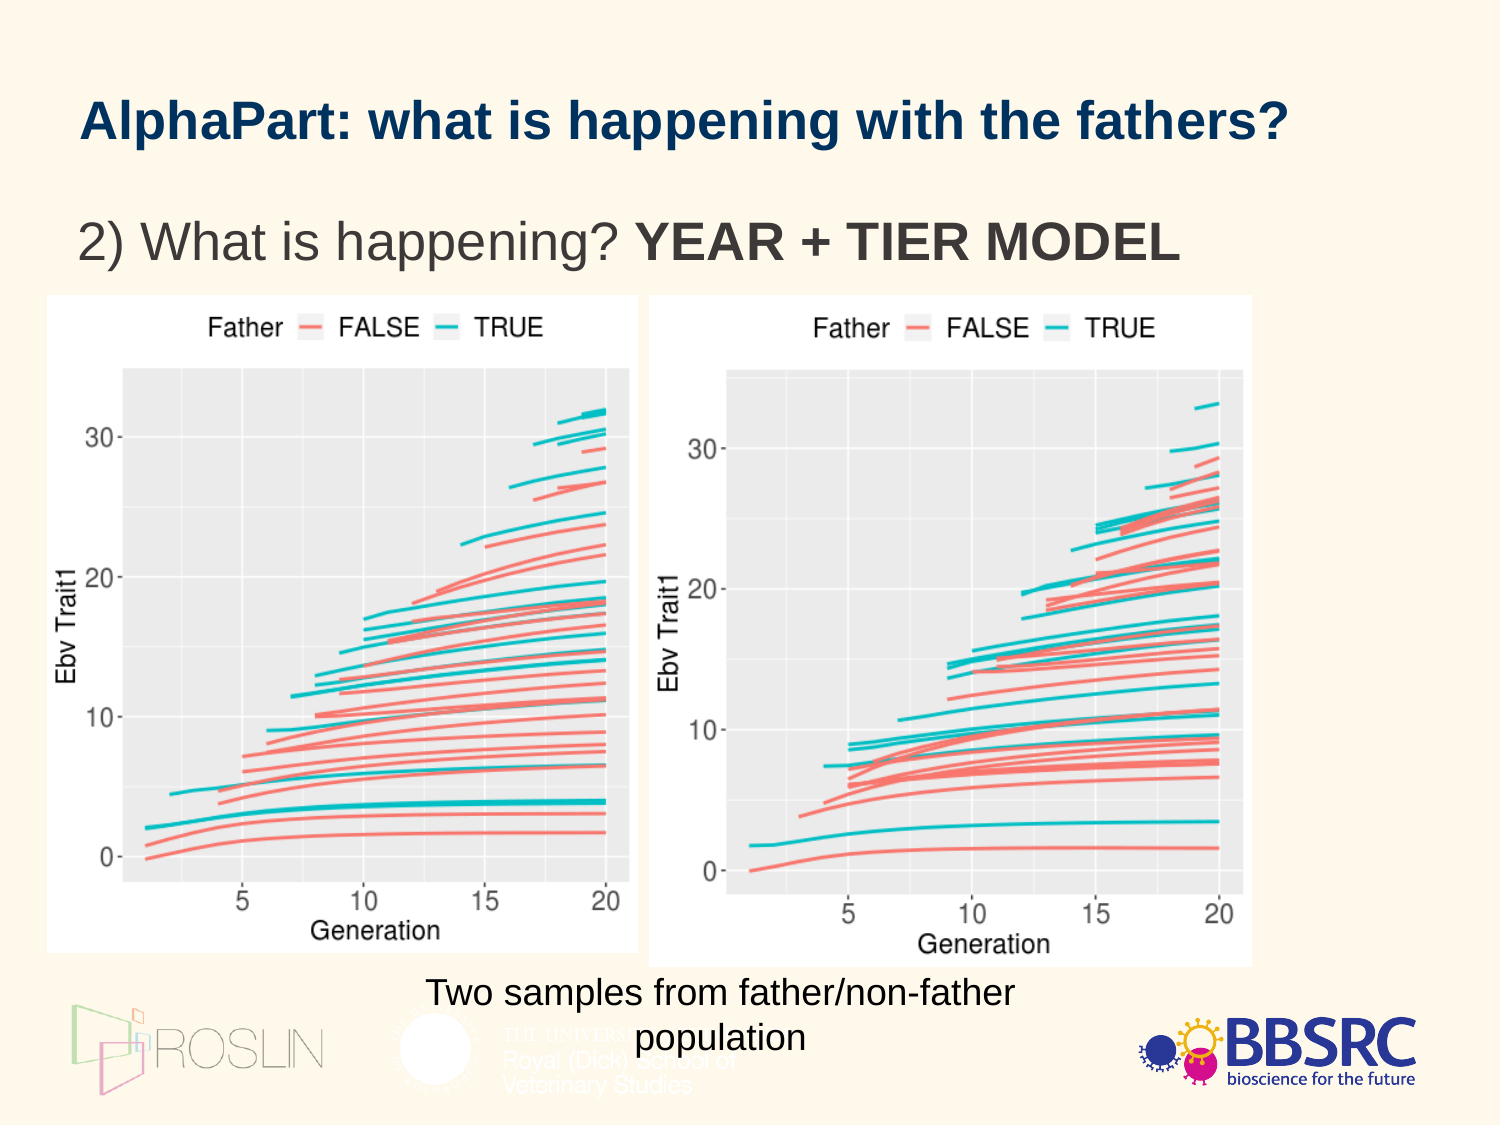

AlphaPart: what is happening with the fathers?
2) What is happening? YEAR + TIER MODEL
Two samples from father/non-father population